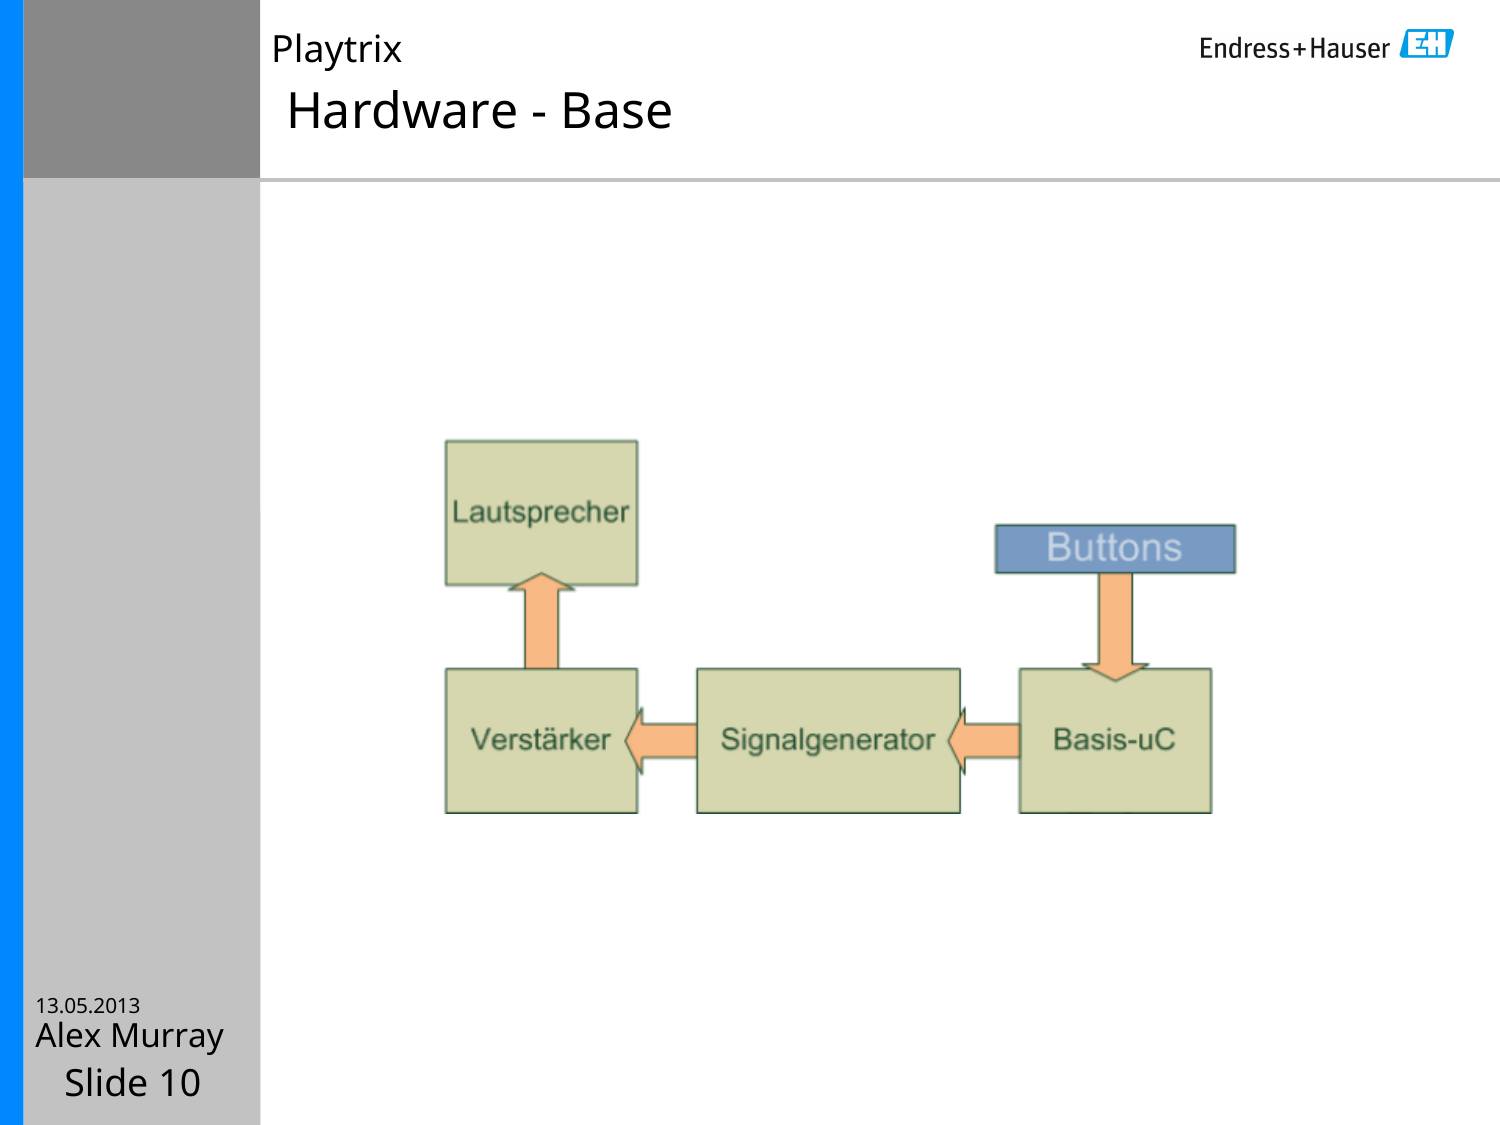

Playtrix
# Hardware - Base
Alex Murray
10